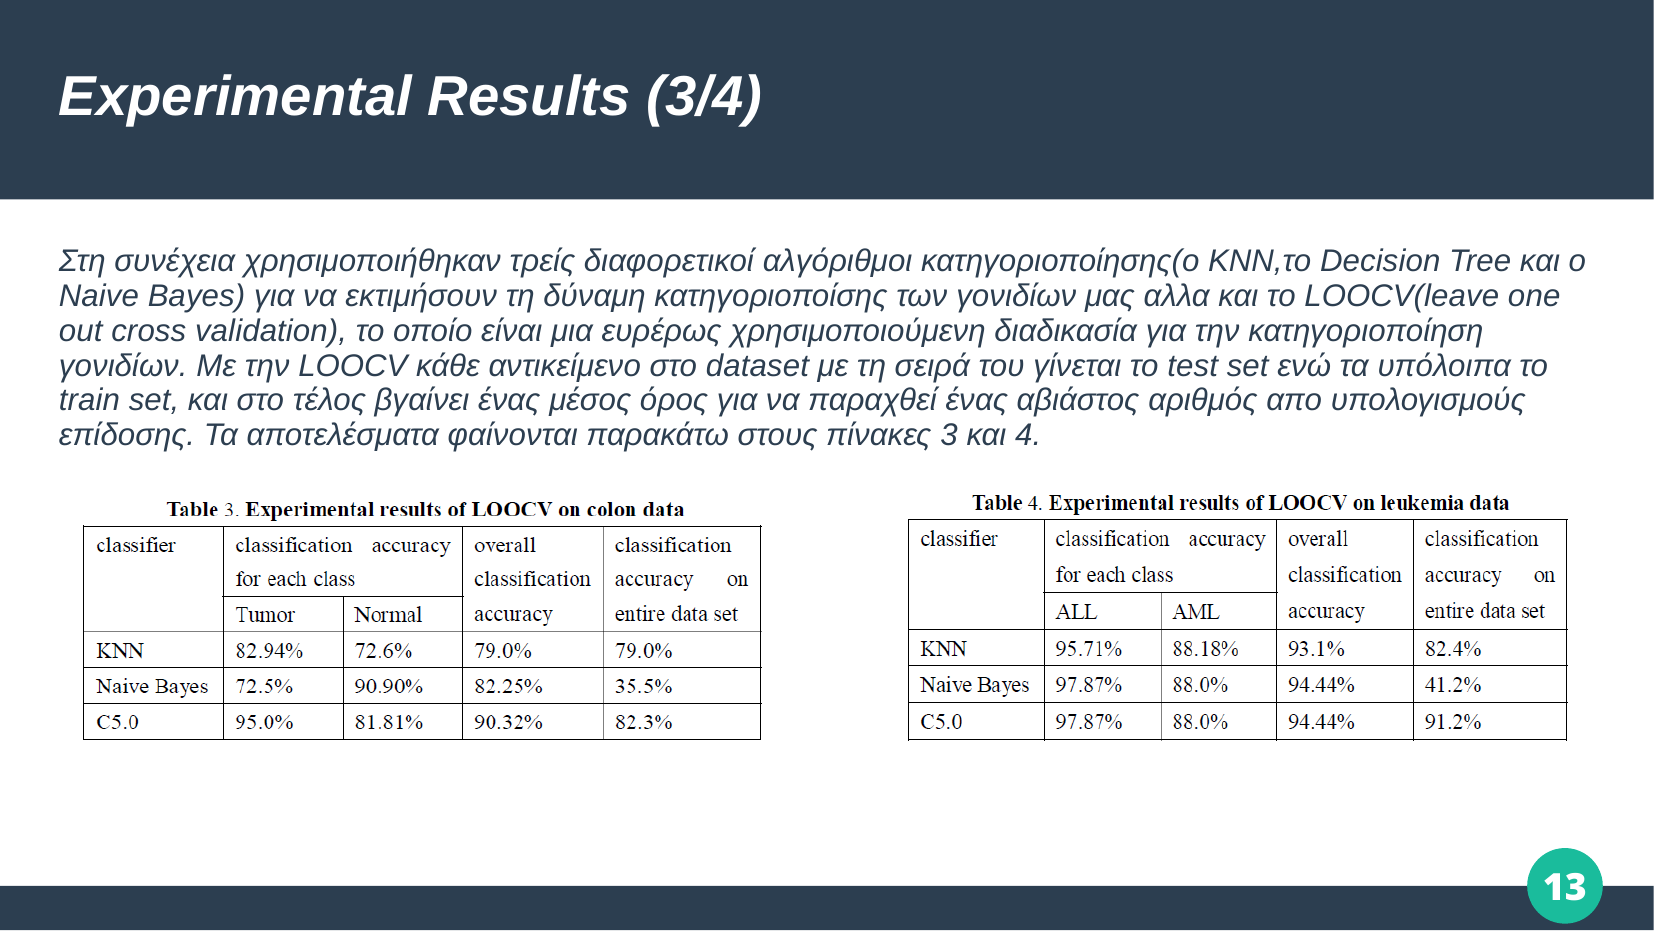

# Experimental Results (3/4)
Στη συνέχεια χρησιμοποιήθηκαν τρείς διαφορετικοί αλγόριθμοι κατηγοριοποίησης(o KNN,το Decision Tree και ο Naive Bayes) για να εκτιμήσουν τη δύναμη κατηγοριοποίσης των γονιδίων μας αλλα και το LOOCV(leave one out cross validation), το οποίο είναι μια ευρέρως χρησιμοποιούμενη διαδικασία για την κατηγοριοποίηση γονιδίων. Με την LOOCV κάθε αντικείμενο στο dataset με τη σειρά του γίνεται το test set ενώ τα υπόλοιπα το train set, και στο τέλος βγαίνει ένας μέσος όρος για να παραχθεί ένας αβιάστος αριθμός απο υπολογισμούς επίδοσης. Τα αποτελέσματα φαίνονται παρακάτω στους πίνακες 3 και 4.